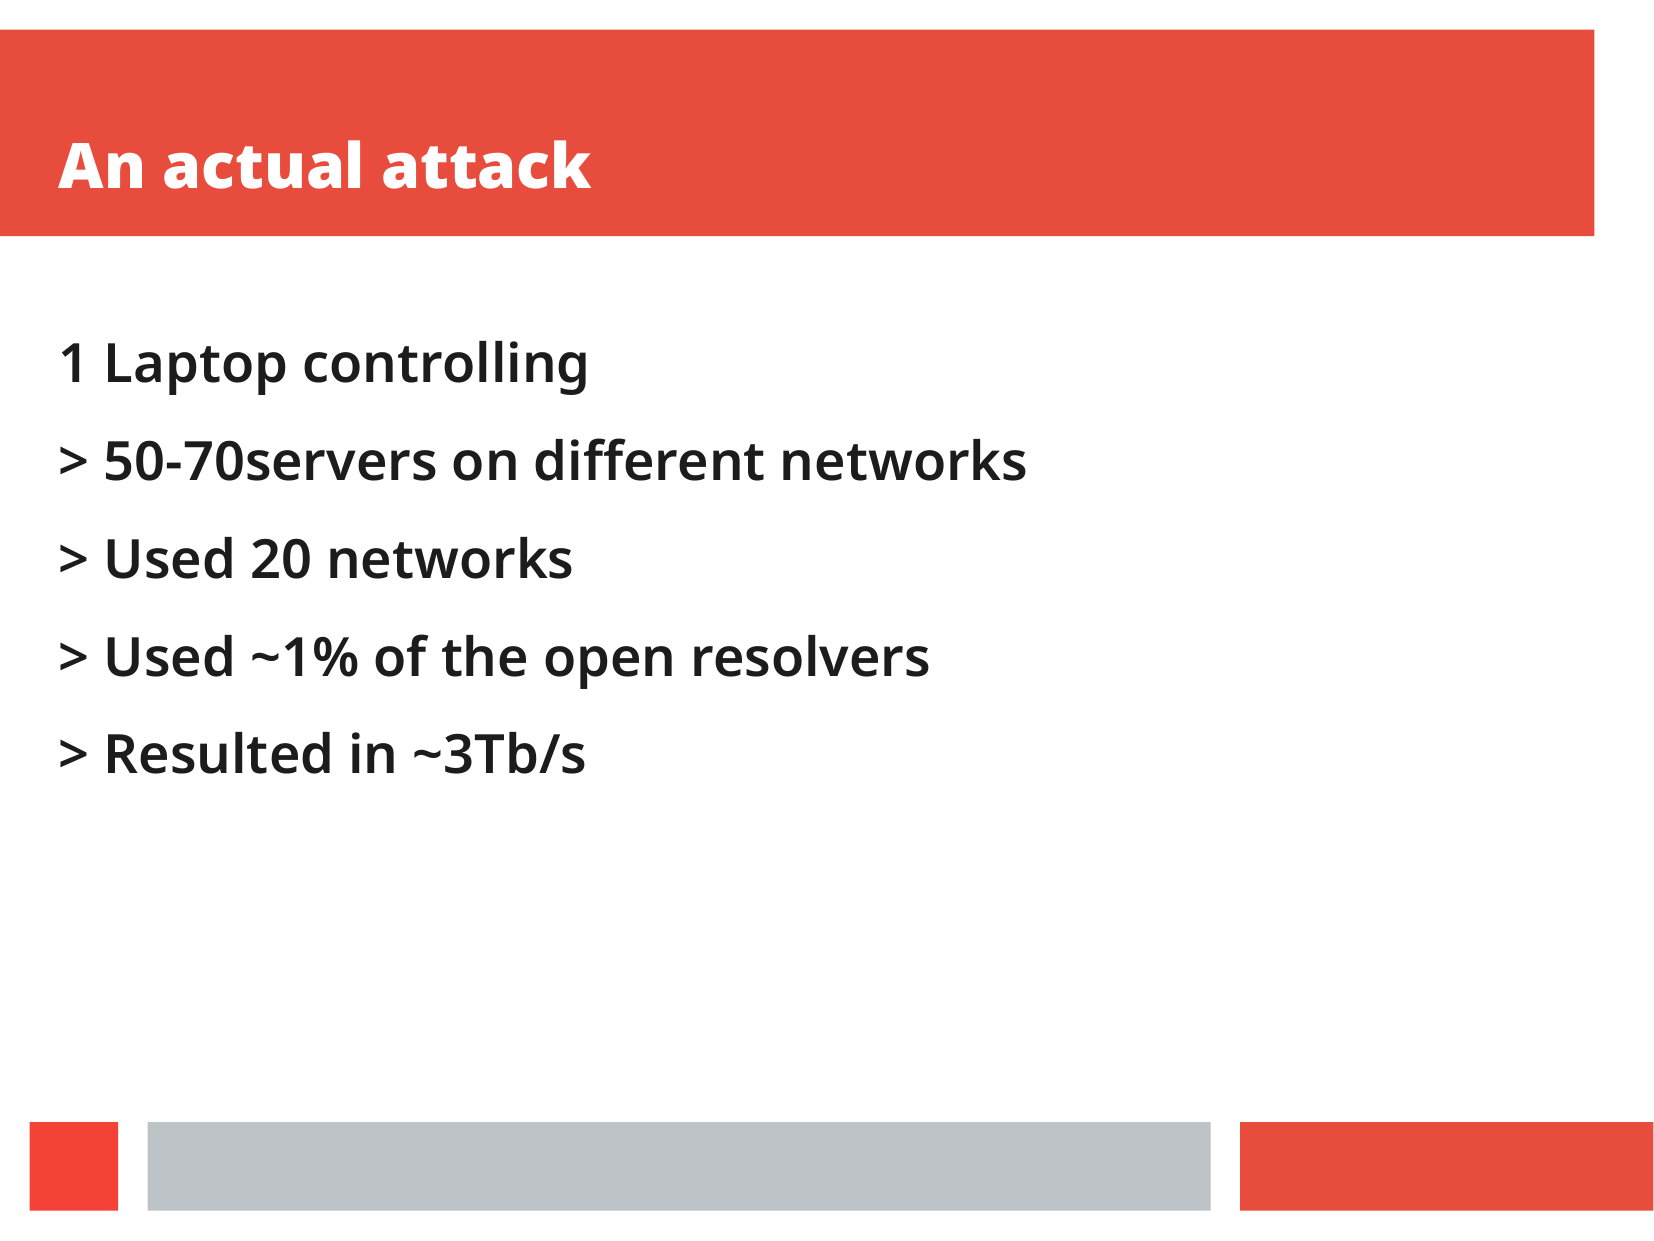

# An actual attack
1 Laptop controlling
> 50-70servers on different networks
> Used 20 networks
> Used ~1% of the open resolvers
> Resulted in ~3Tb/s